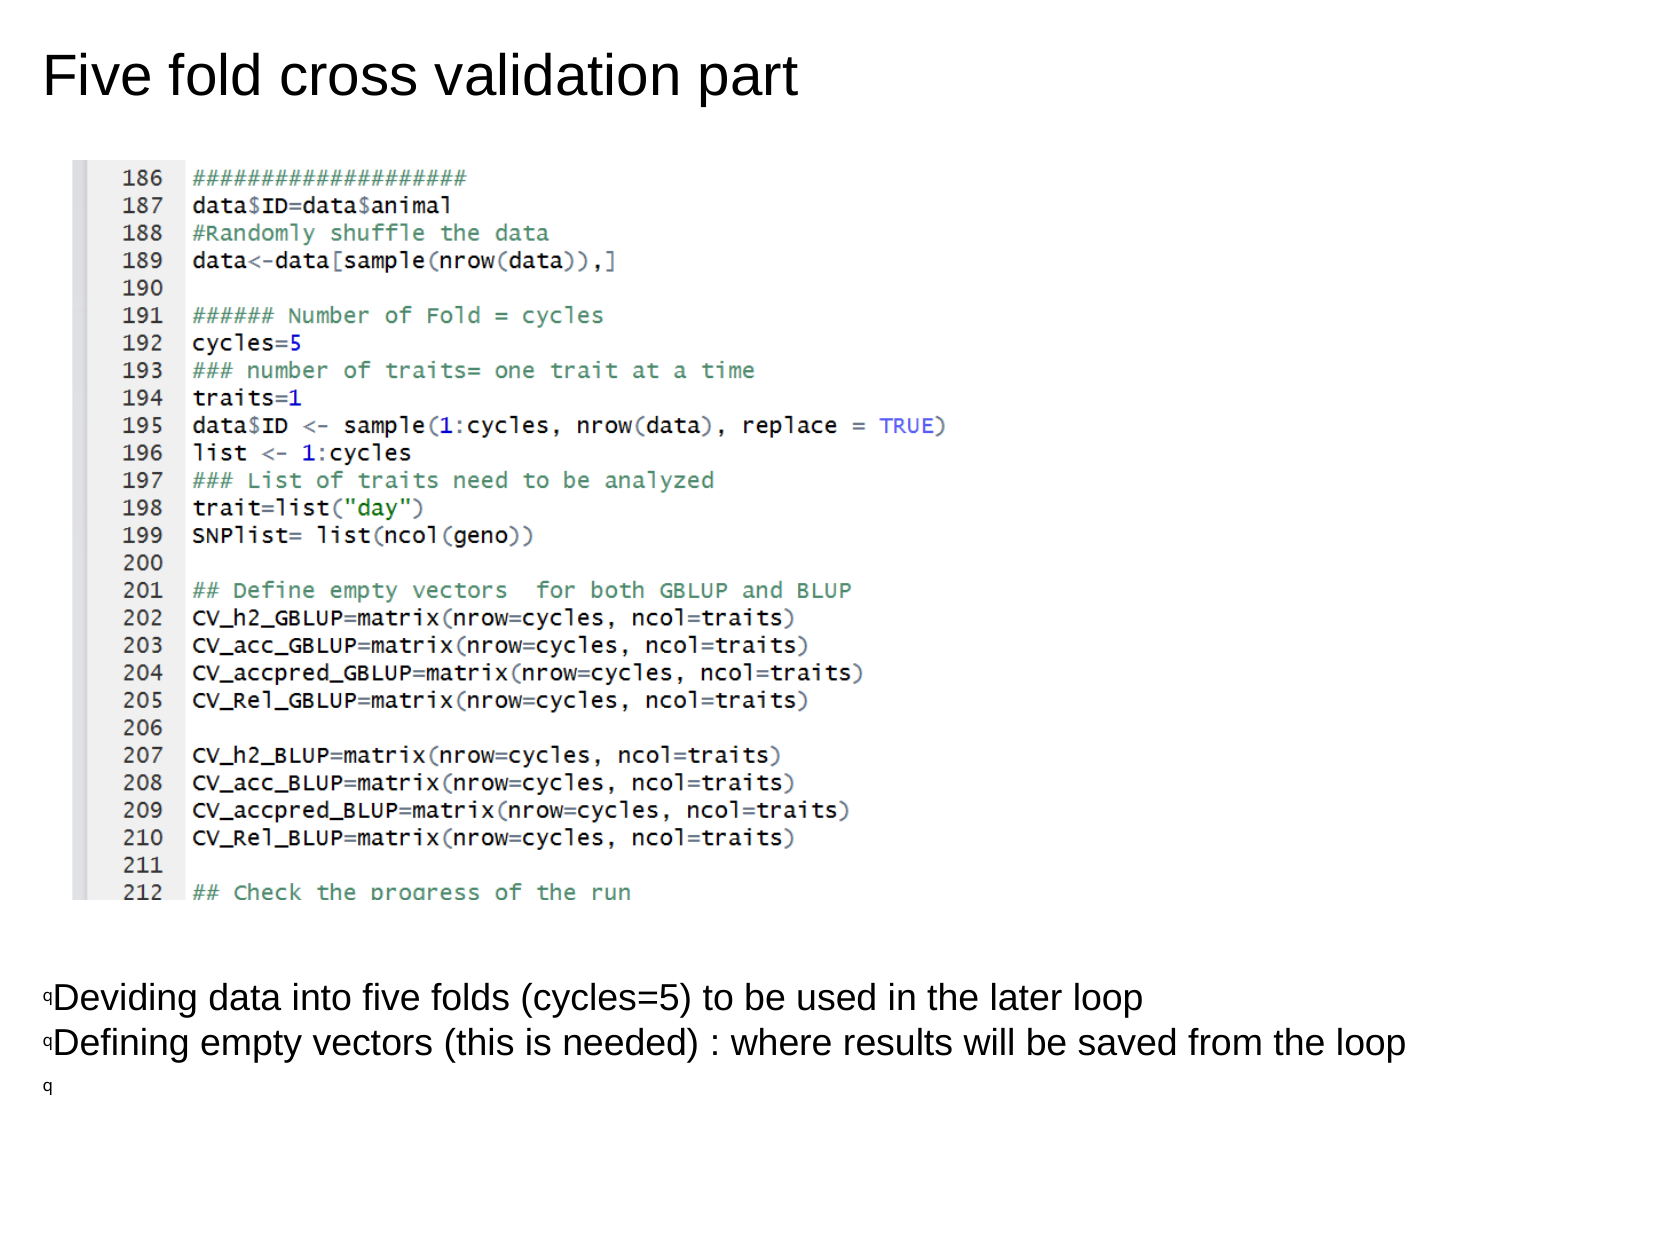

Five fold cross validation part
Deviding data into five folds (cycles=5) to be used in the later loop
Defining empty vectors (this is needed) : where results will be saved from the loop